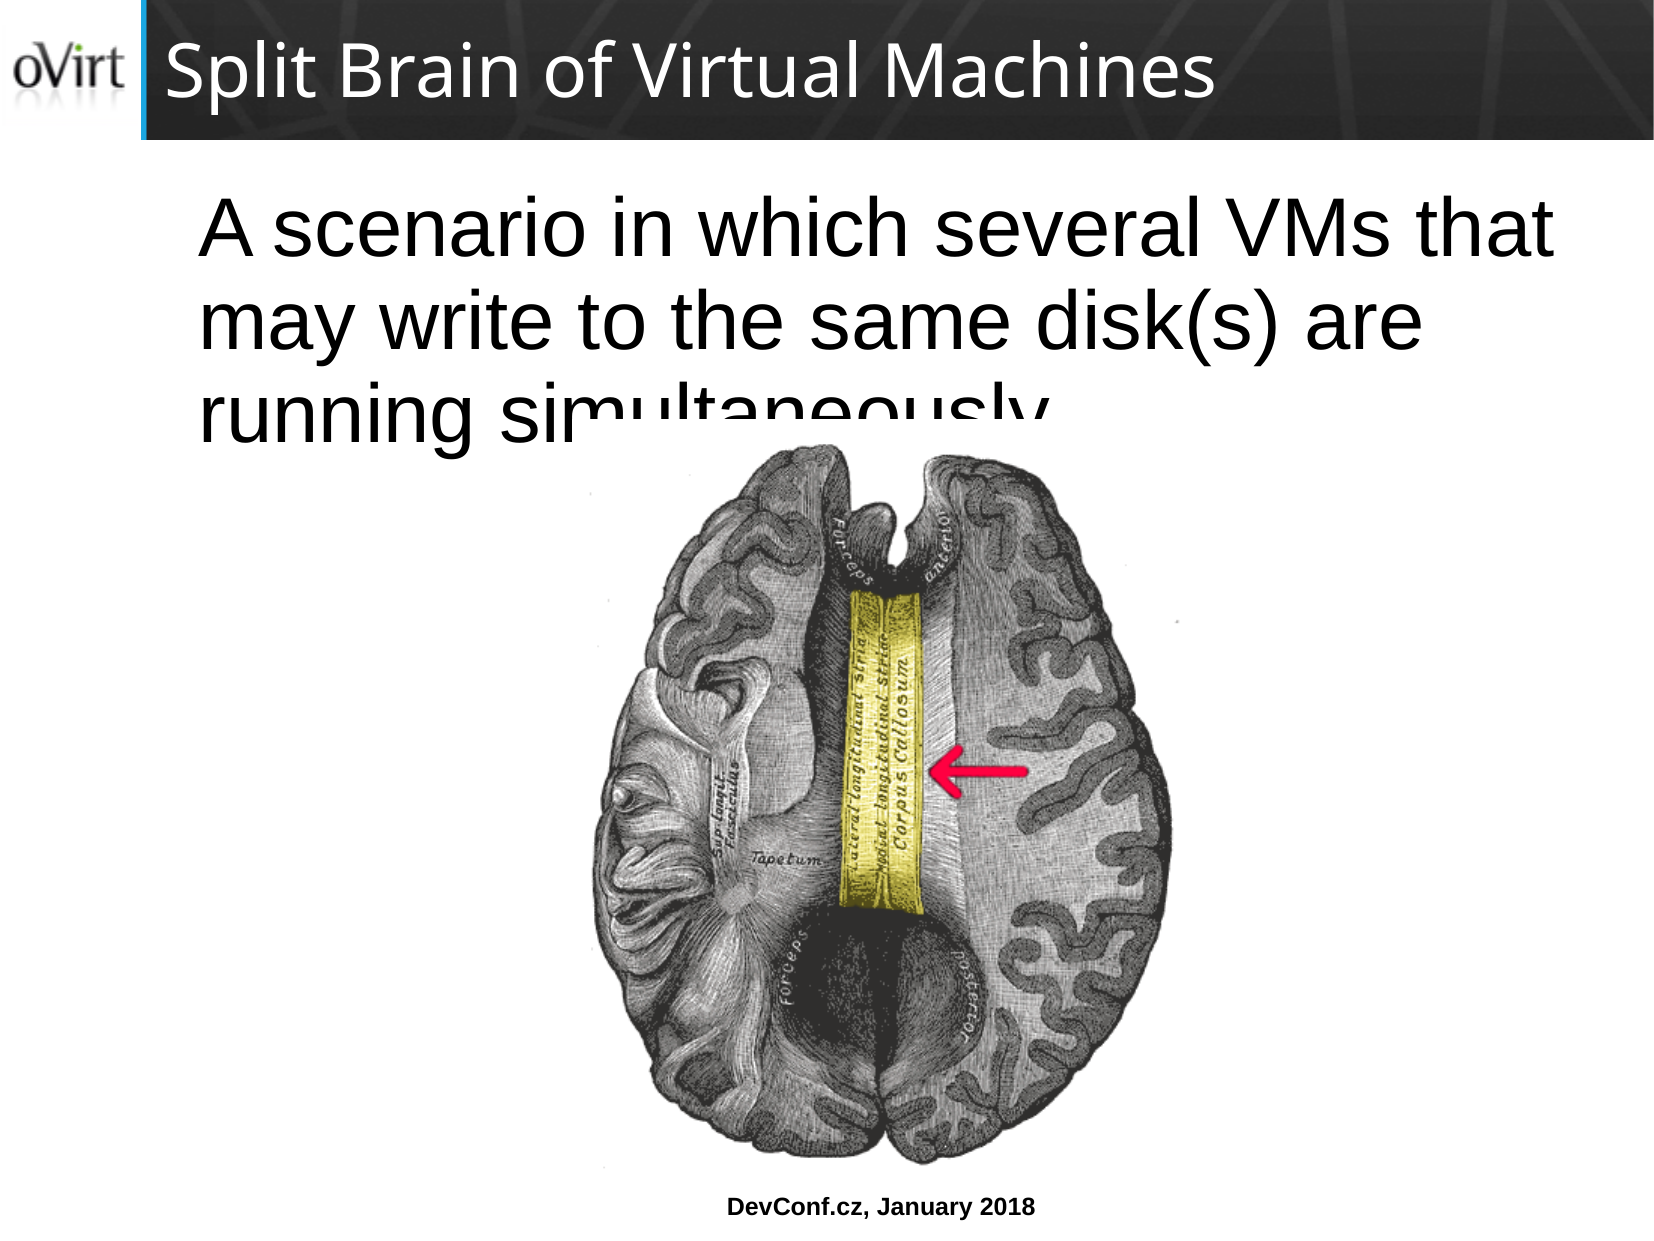

# Split Brain of Virtual Machines
A scenario in which several VMs that may write to the same disk(s) are running simultaneously